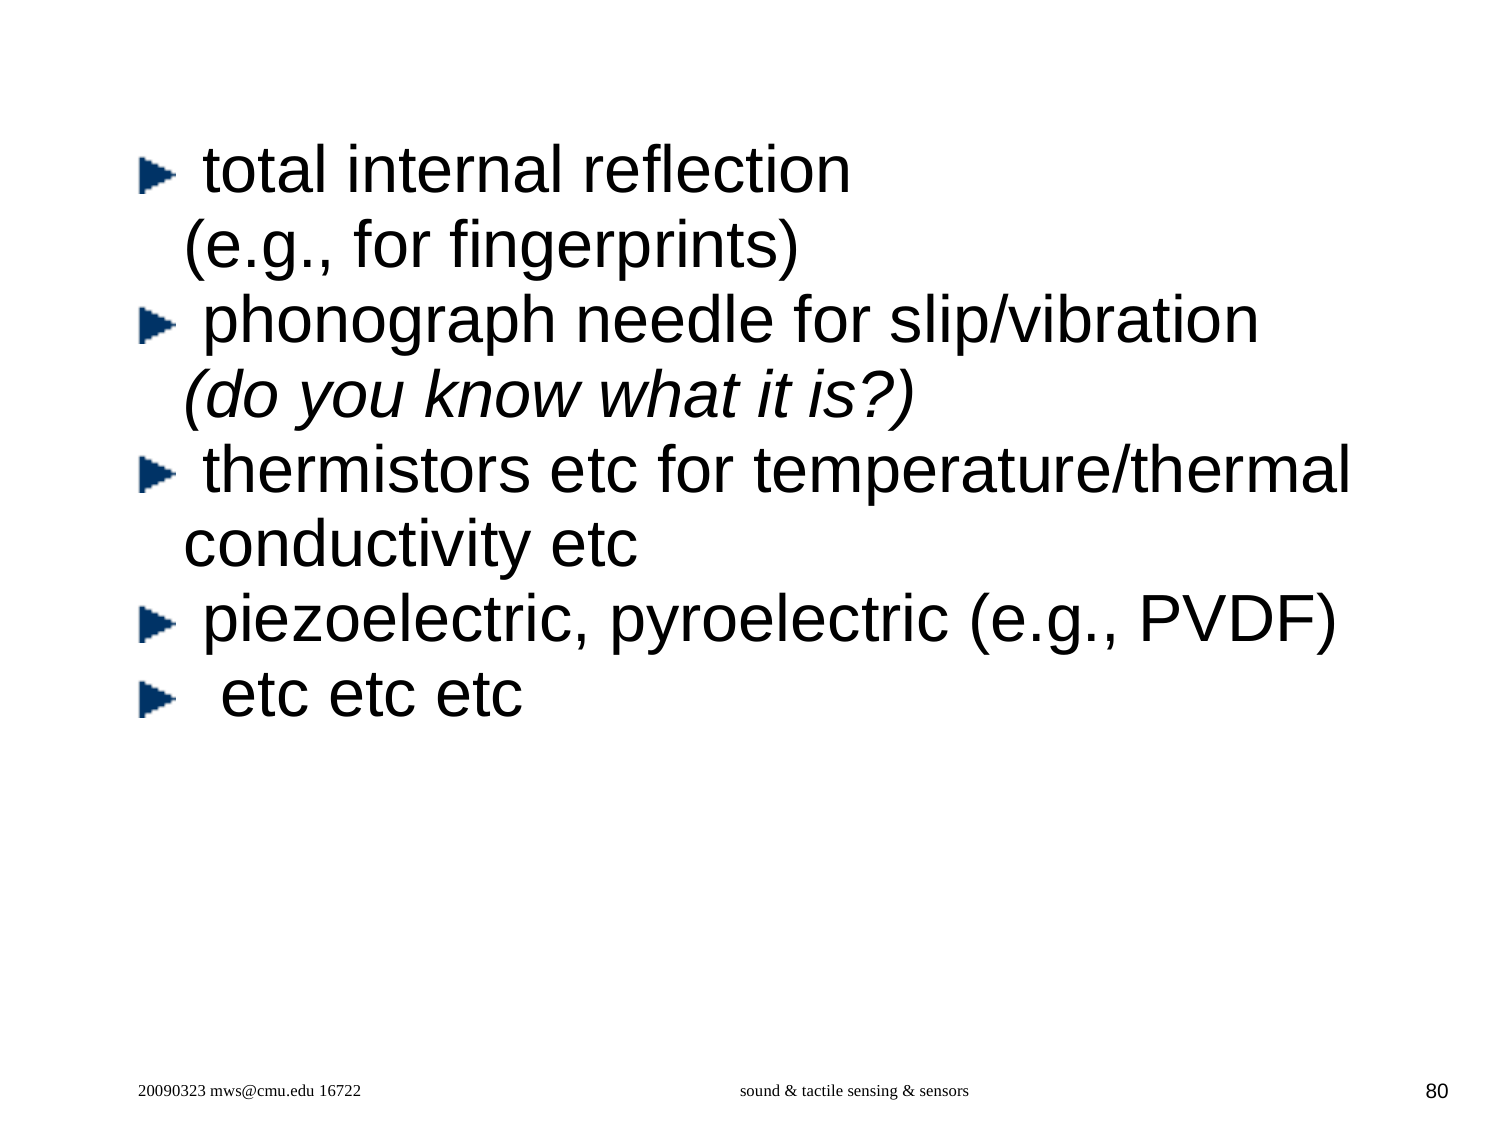

# total internal reflection (e.g., for fingerprints)
 phonograph needle for slip/vibration
(do you know what it is?)
 thermistors etc for temperature/thermal conductivity etc
 piezoelectric, pyroelectric (e.g., PVDF)
 etc etc etc
80
20090323 mws@cmu.edu 16722
sound & tactile sensing & sensors